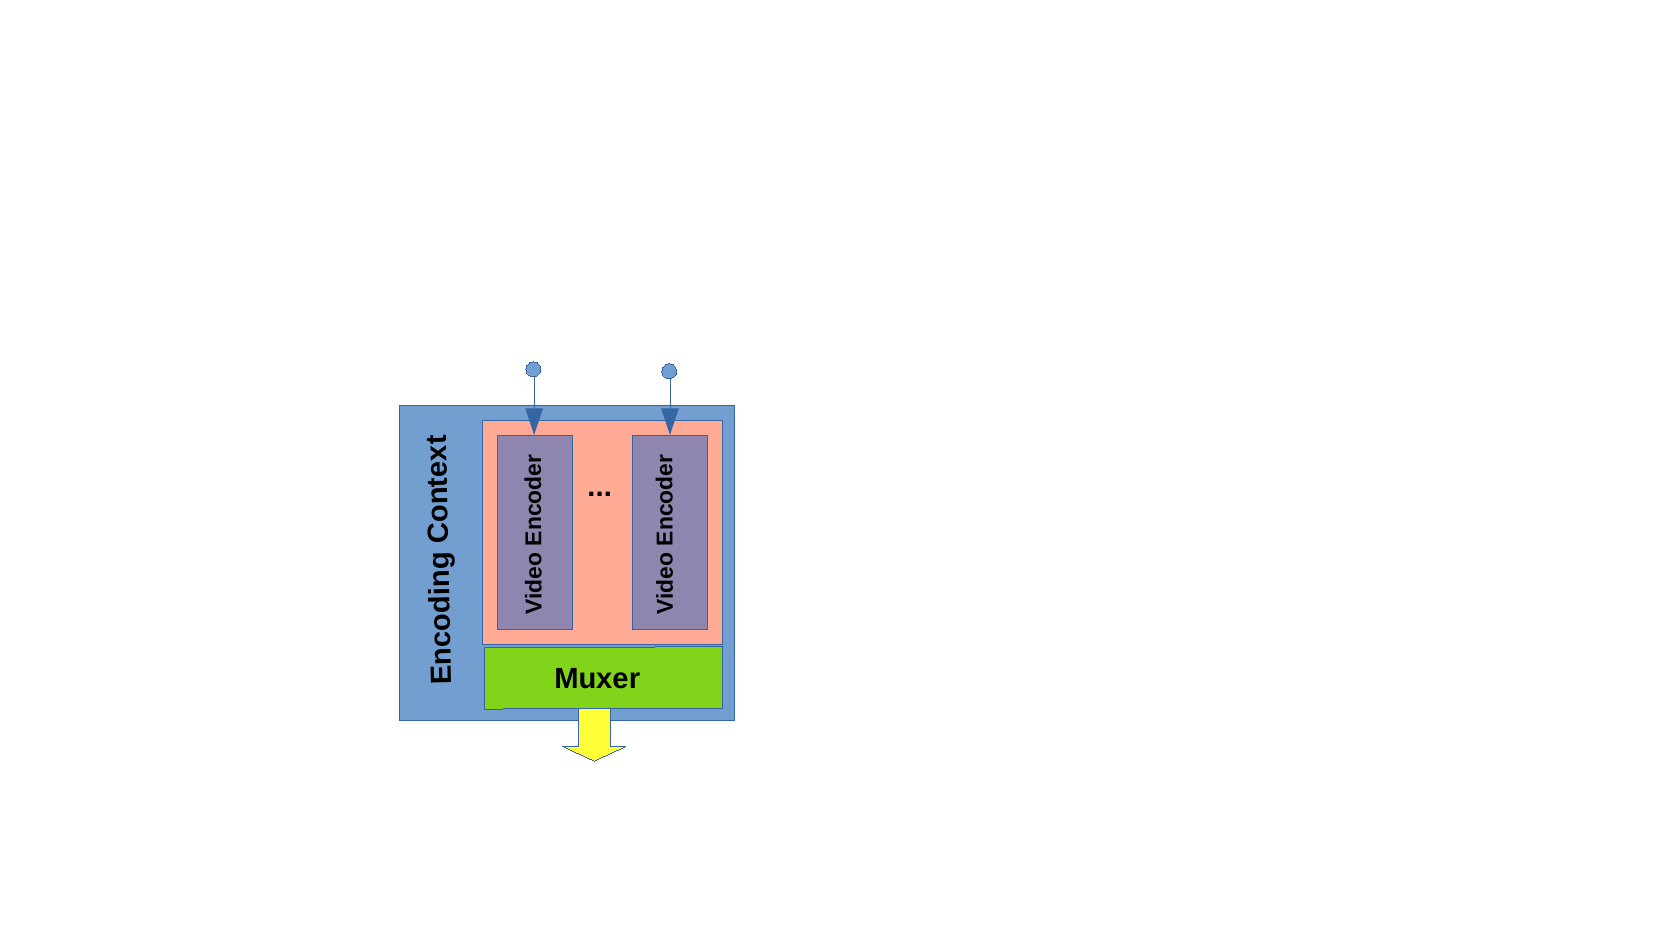

...
Video Encoder
Video Encoder
Encoding Context
Muxer